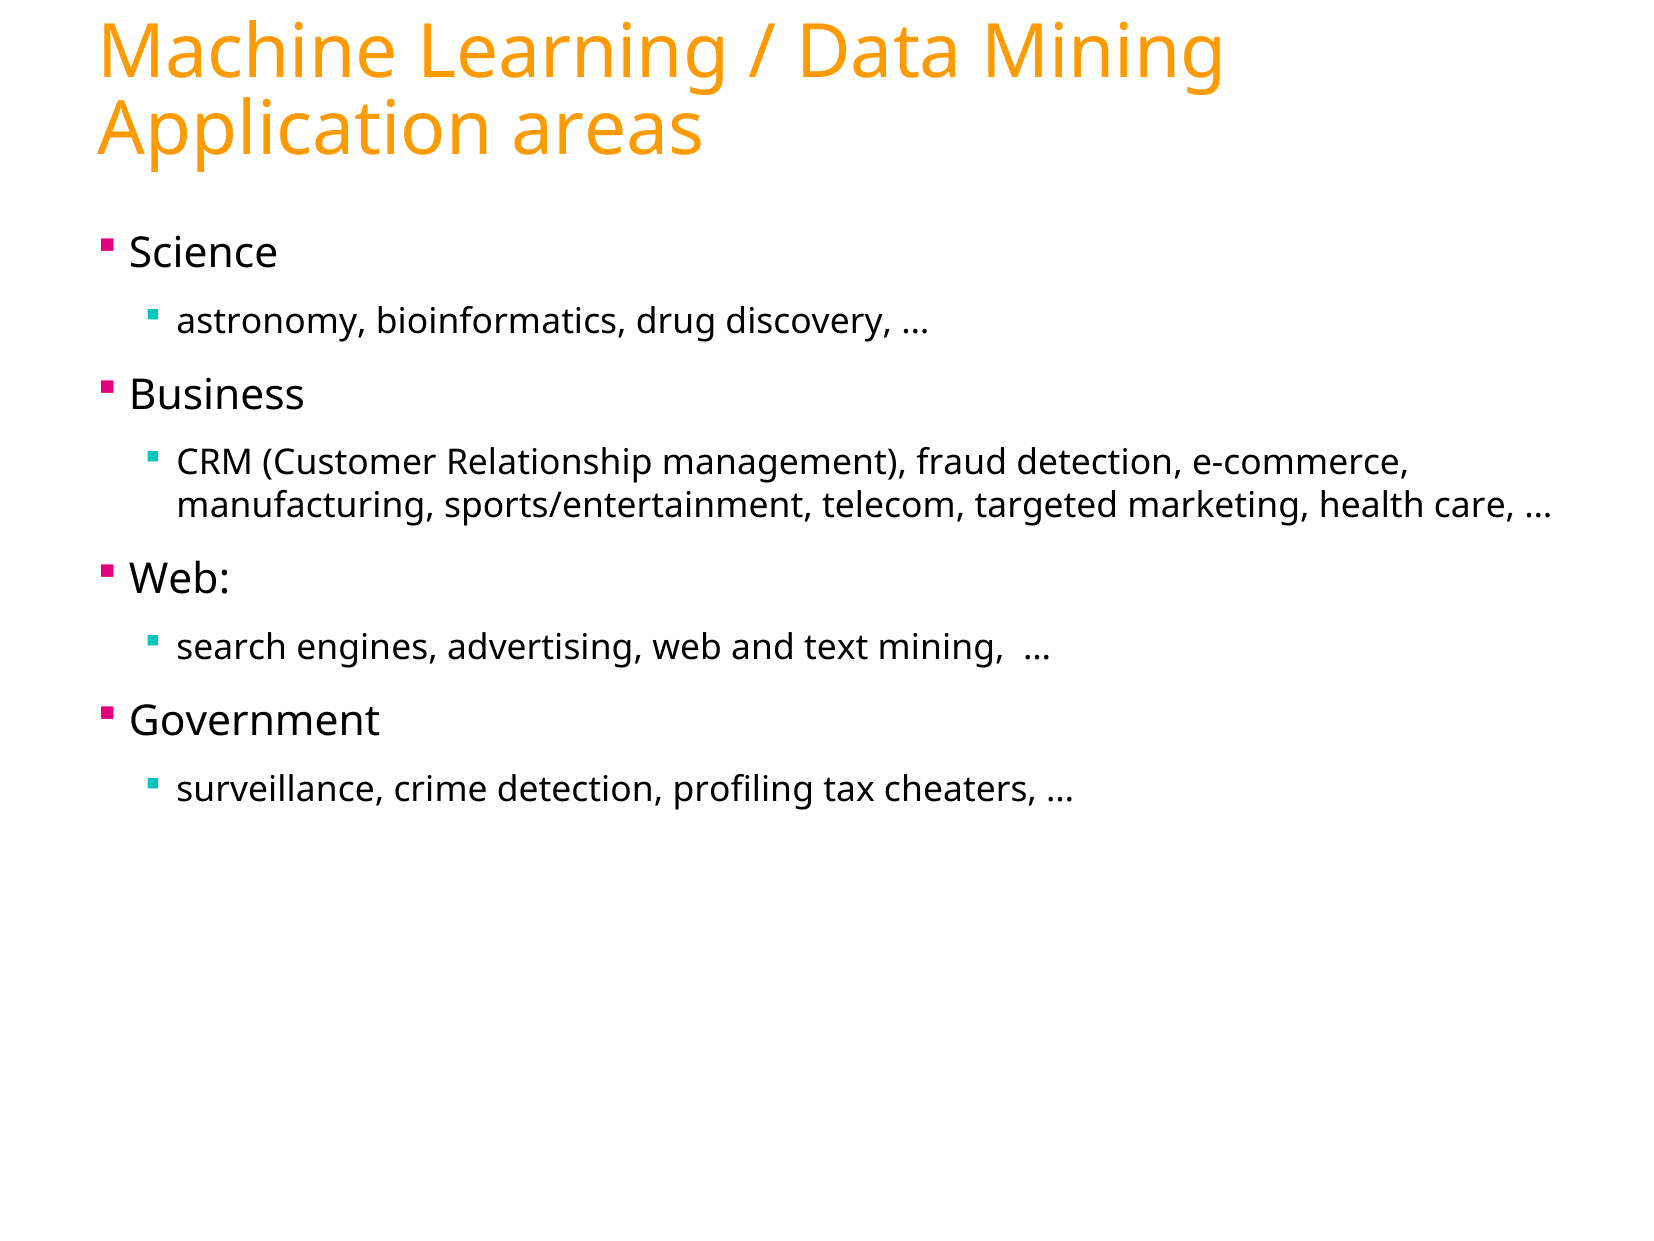

# Machine Learning / Data Mining Application areas
Science
astronomy, bioinformatics, drug discovery, …
Business
CRM (Customer Relationship management), fraud detection, e-commerce, manufacturing, sports/entertainment, telecom, targeted marketing, health care, …
Web:
search engines, advertising, web and text mining, …
Government
surveillance, crime detection, profiling tax cheaters, …